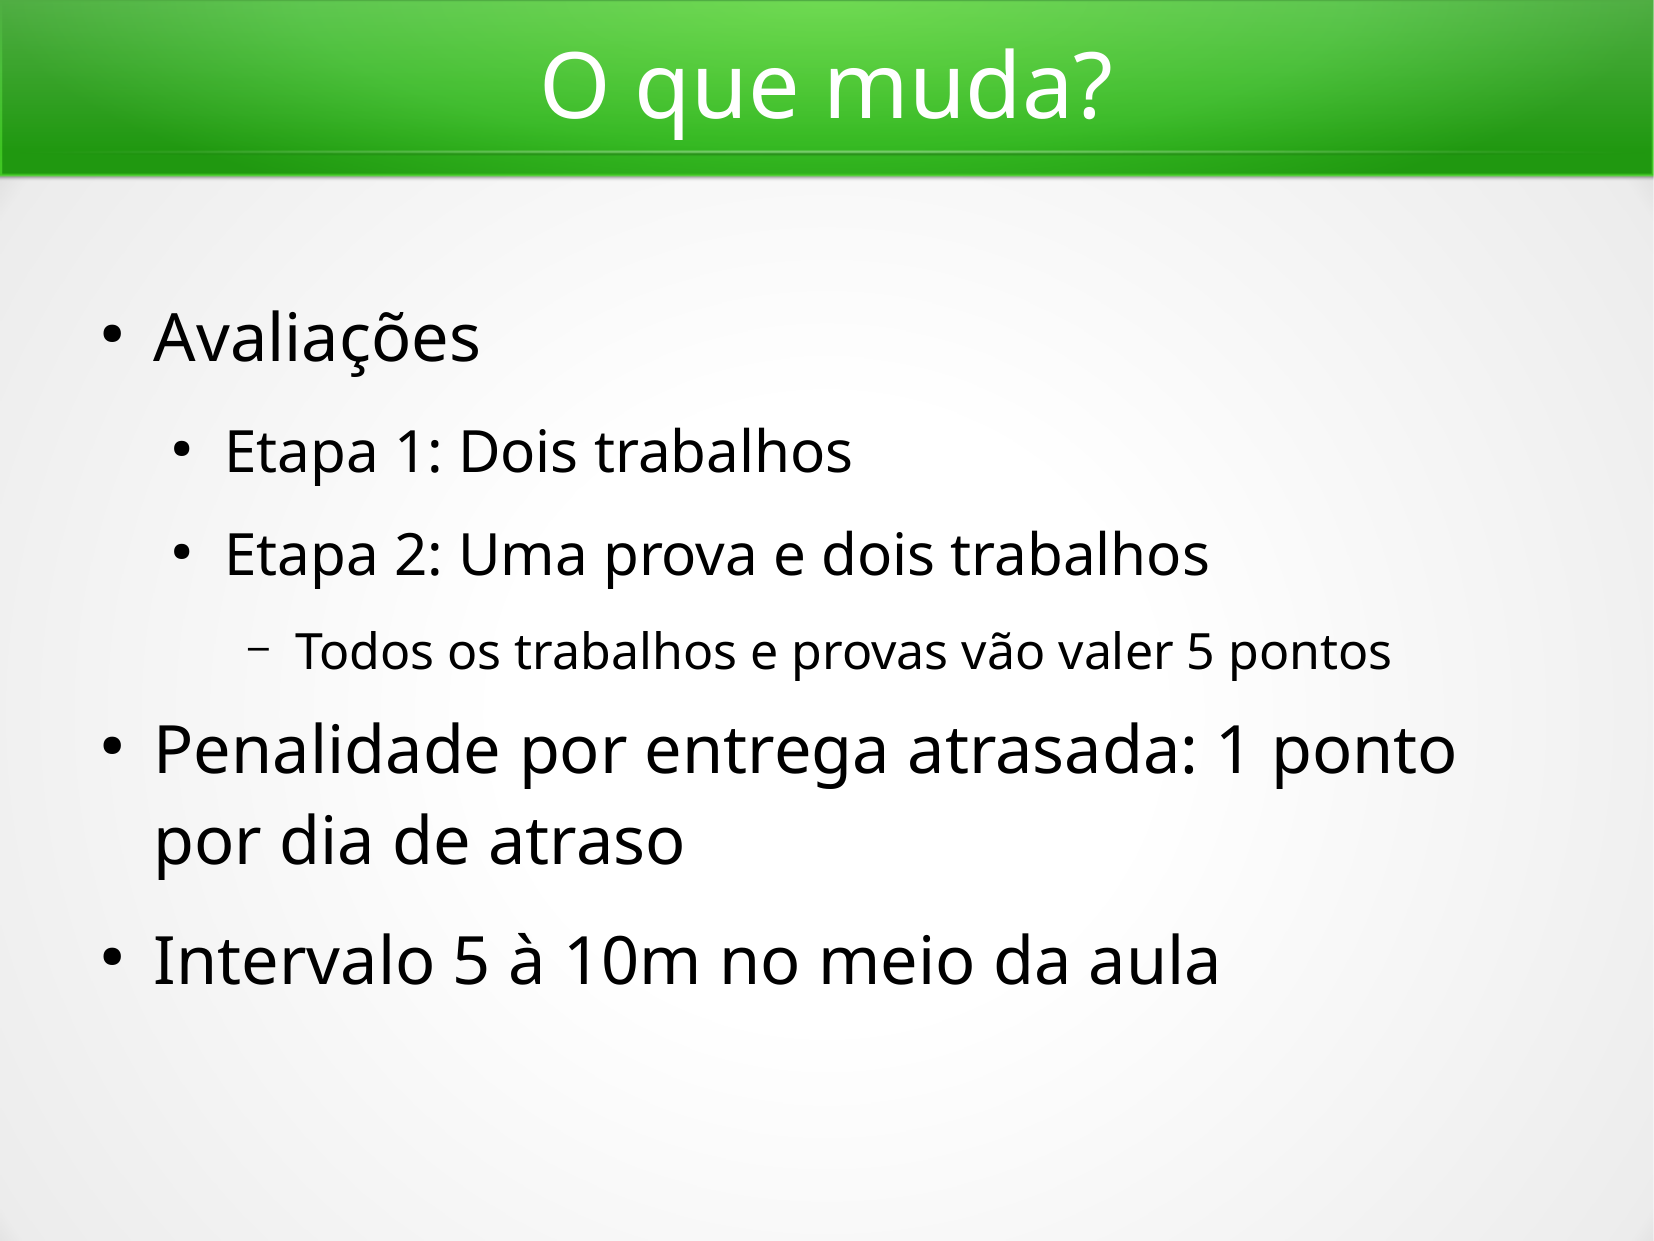

# O que muda?
Avaliações
Etapa 1: Dois trabalhos
Etapa 2: Uma prova e dois trabalhos
Todos os trabalhos e provas vão valer 5 pontos
Penalidade por entrega atrasada: 1 ponto por dia de atraso
Intervalo 5 à 10m no meio da aula